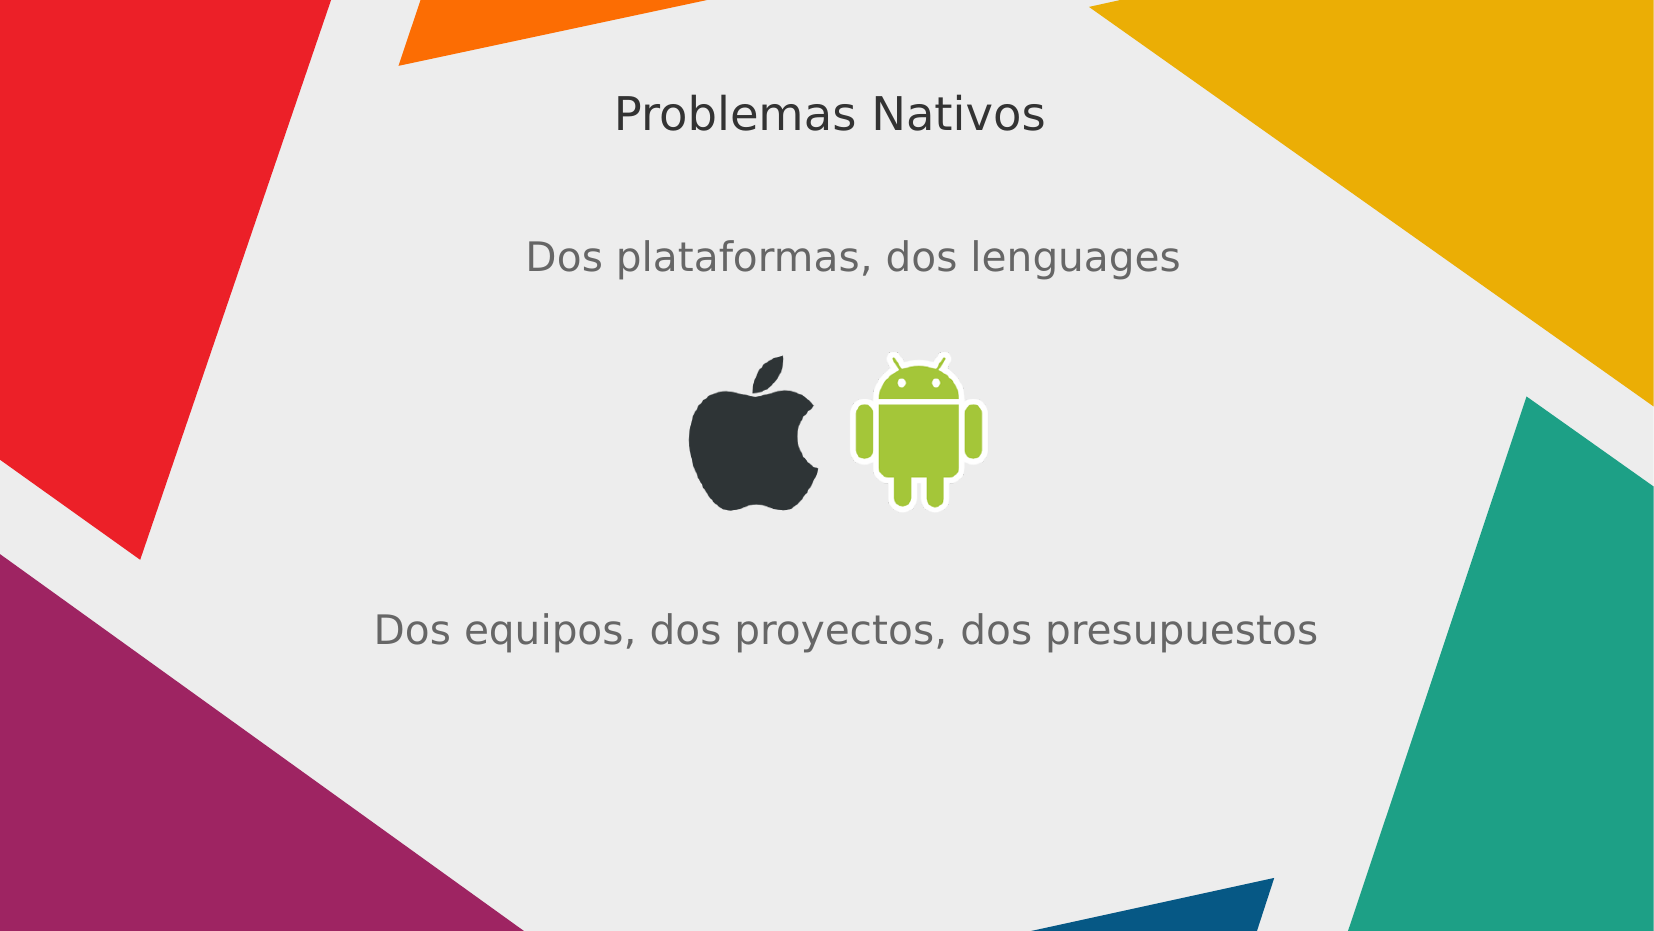

# Problemas Nativos
Dos plataformas, dos lenguages
Dos equipos, dos proyectos, dos presupuestos